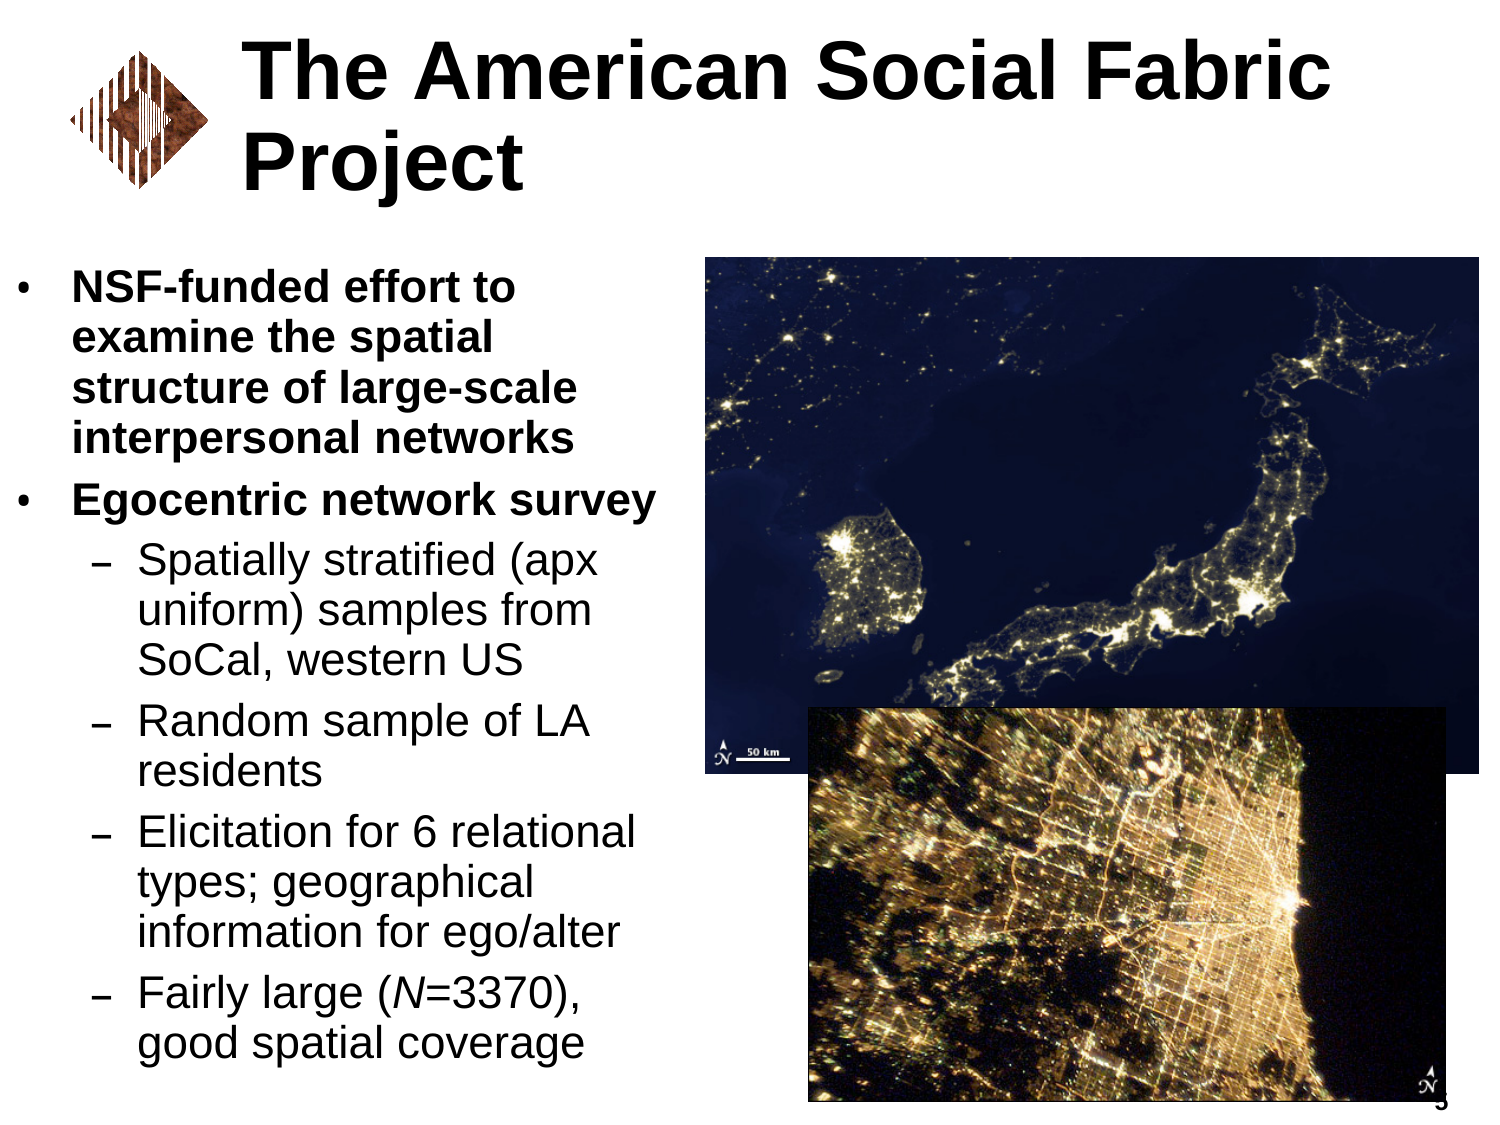

# The American Social Fabric Project
NSF-funded effort to examine the spatial structure of large-scale interpersonal networks
Egocentric network survey
Spatially stratified (apx uniform) samples from SoCal, western US
Random sample of LA residents
Elicitation for 6 relational types; geographical information for ego/alter
Fairly large (N=3370), good spatial coverage